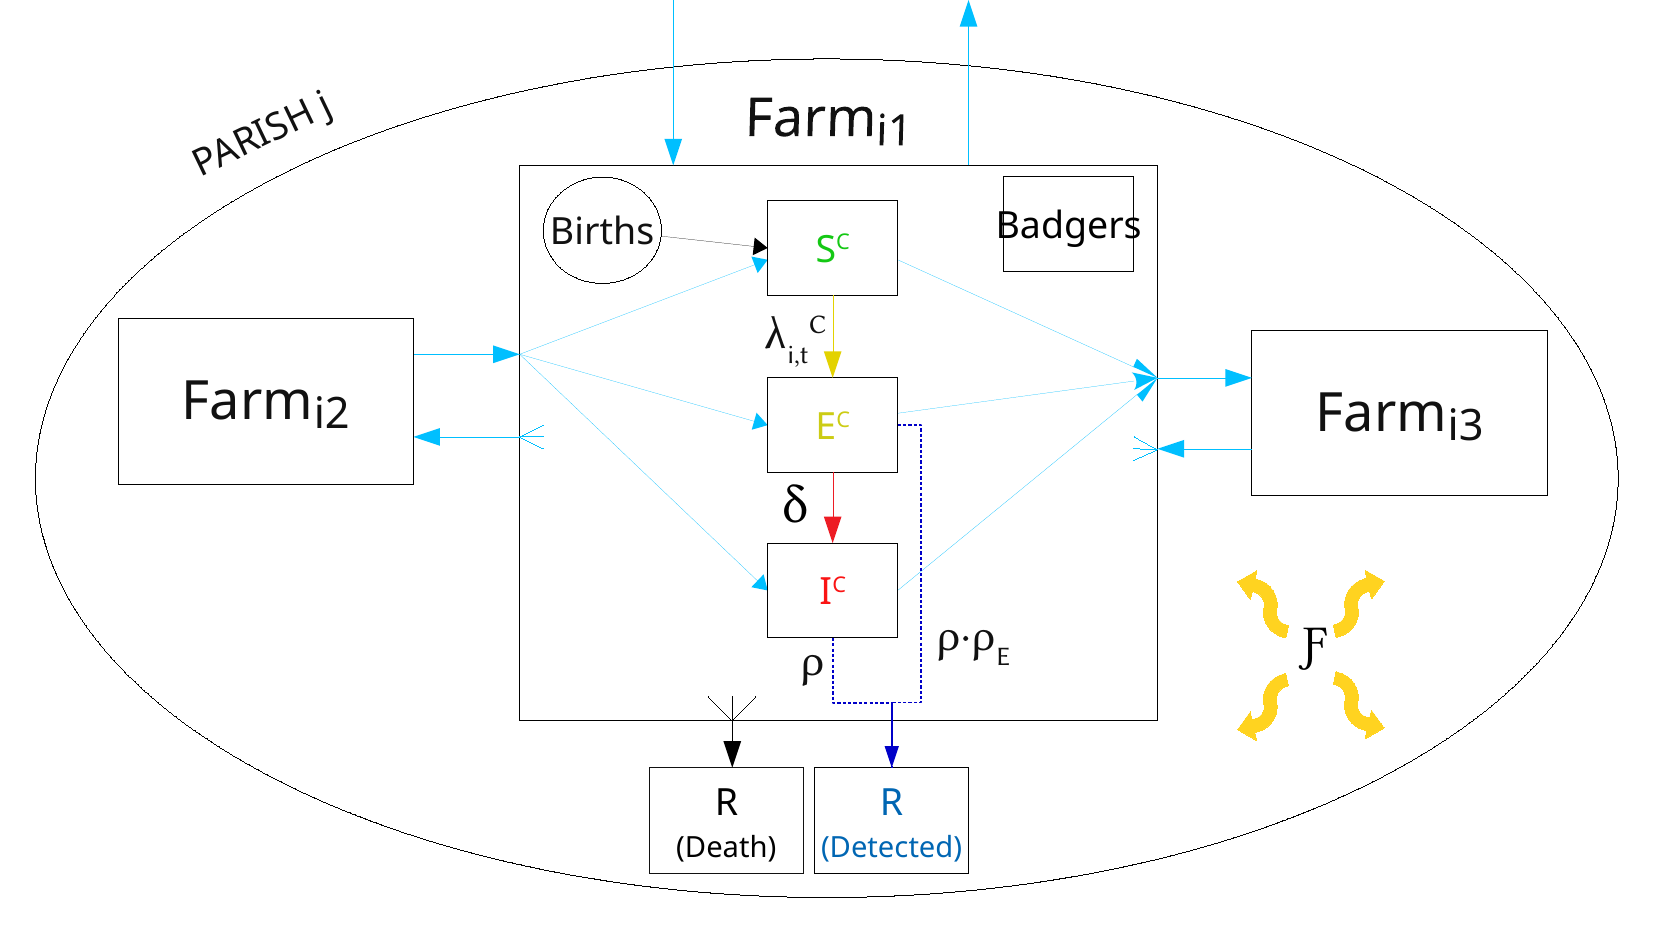

Farmi1
PARISH j
Births
Badgers
SC
λi,tC
Farmi2
Farmi3
EC
δ
IC
ρ·ρE
Ƒ
ρ
R
(Death)
R
(Detected)